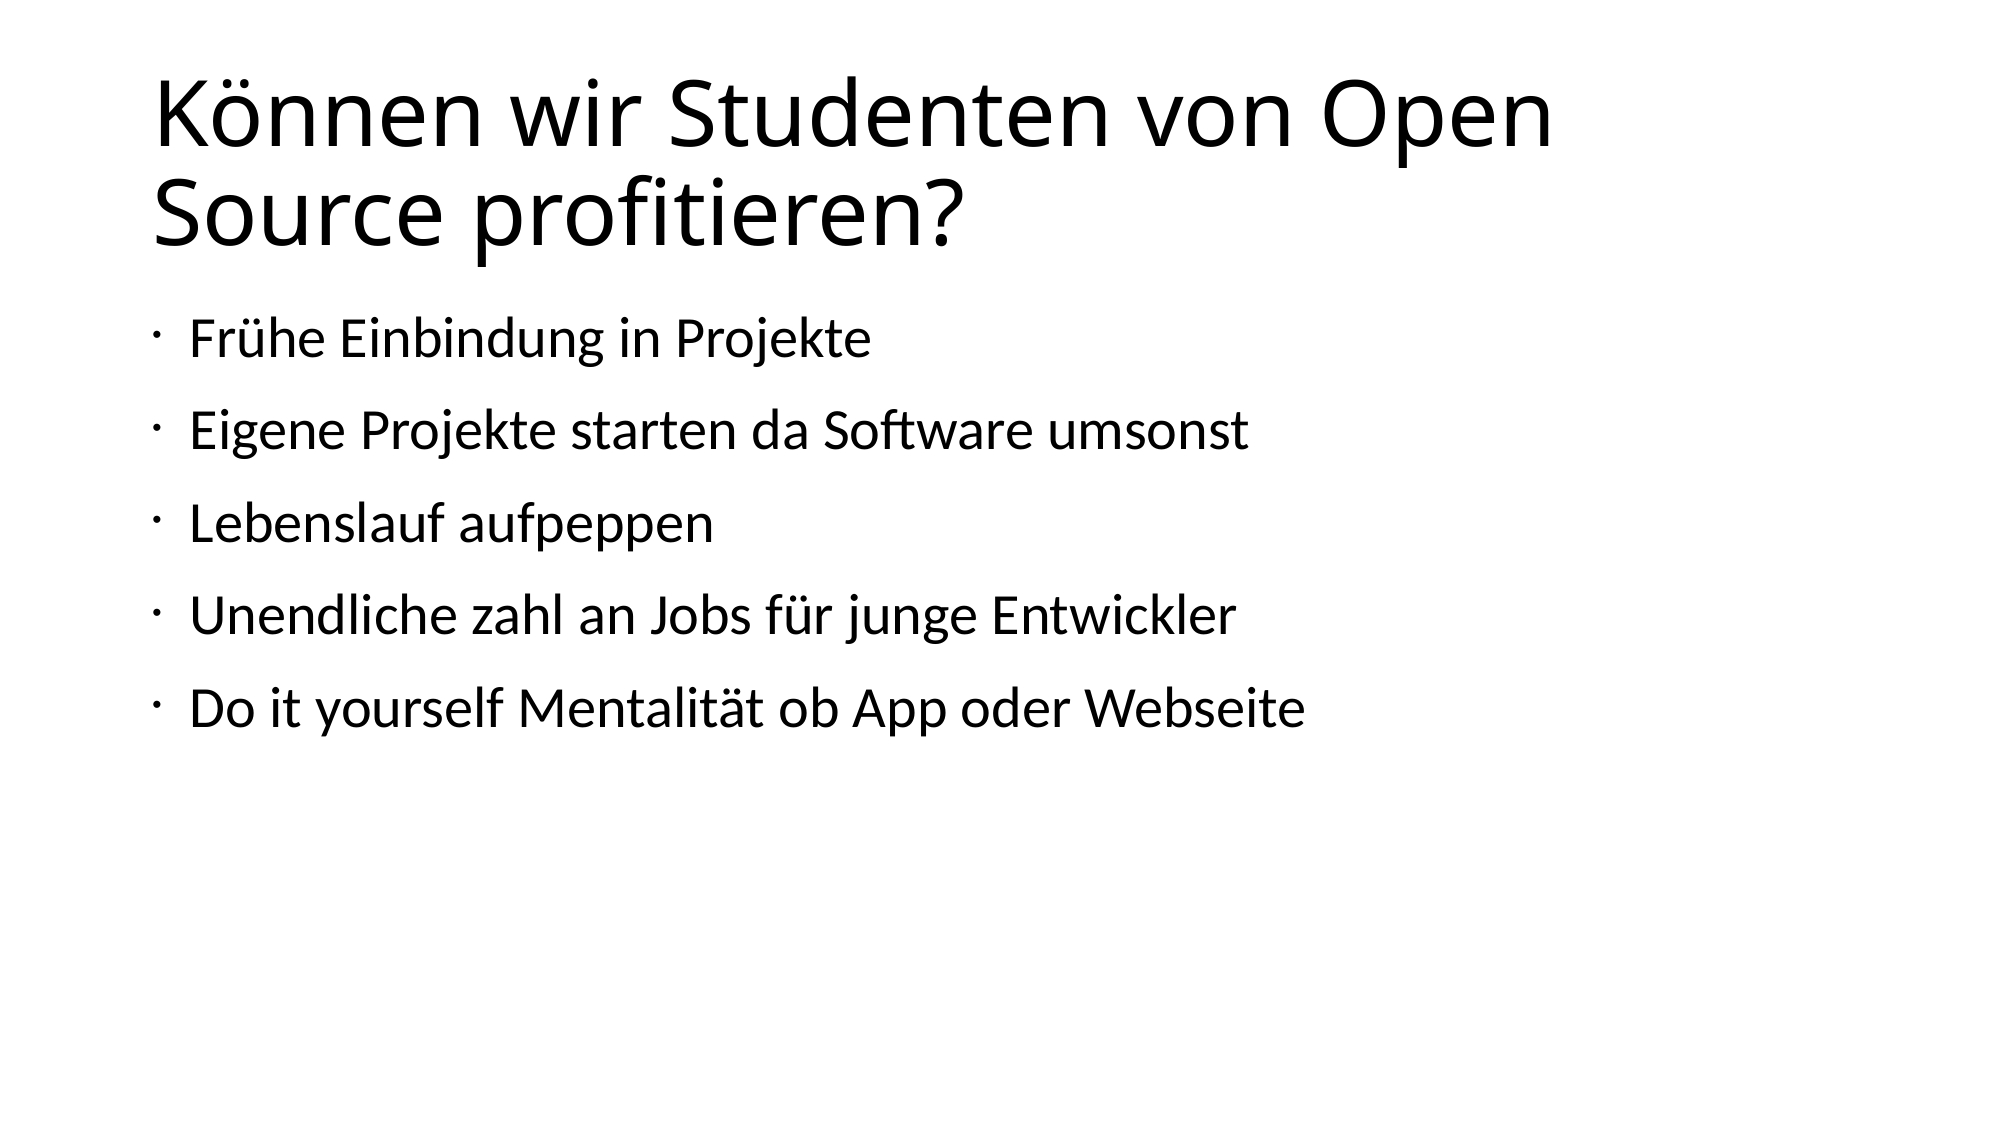

# Können wir Studenten von Open Source profitieren?
Frühe Einbindung in Projekte
Eigene Projekte starten da Software umsonst
Lebenslauf aufpeppen
Unendliche zahl an Jobs für junge Entwickler
Do it yourself Mentalität ob App oder Webseite